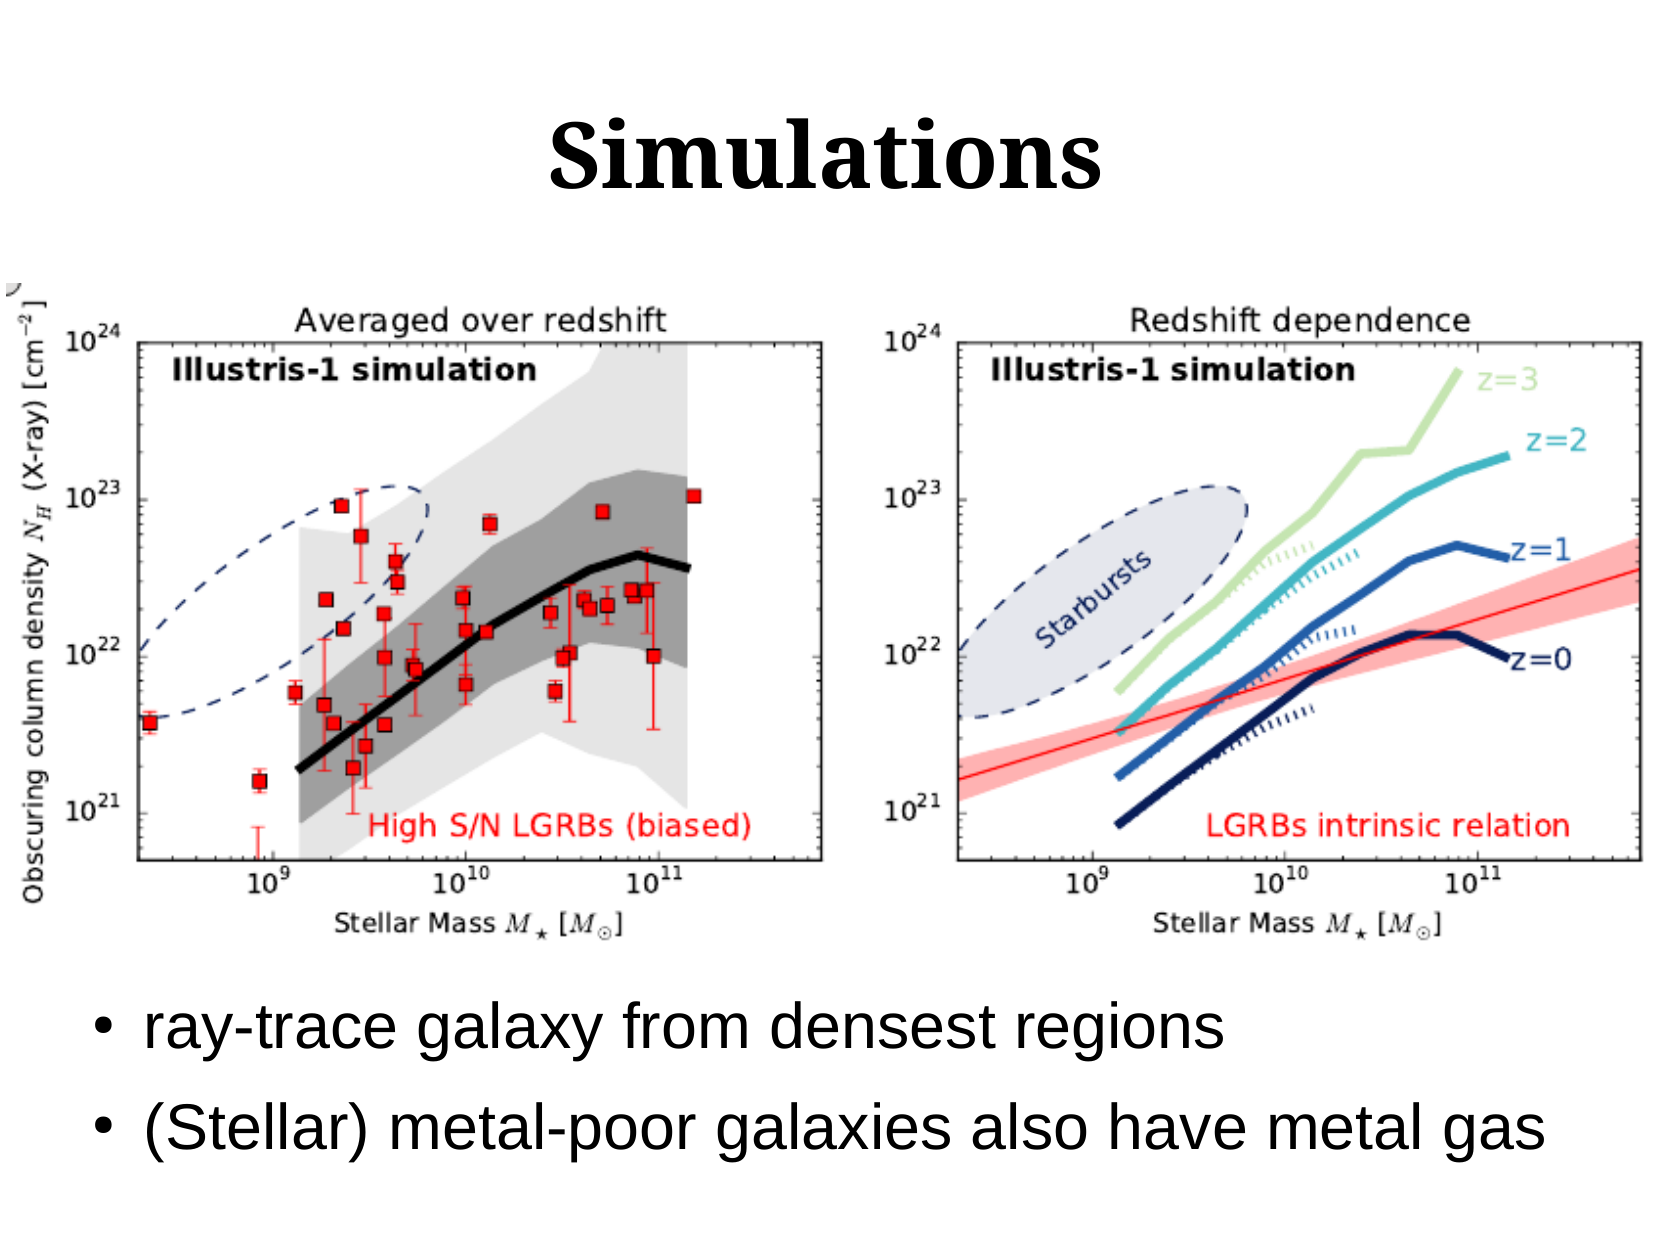

# Simulations
ray-trace galaxy from densest regions
(Stellar) metal-poor galaxies also have metal gas